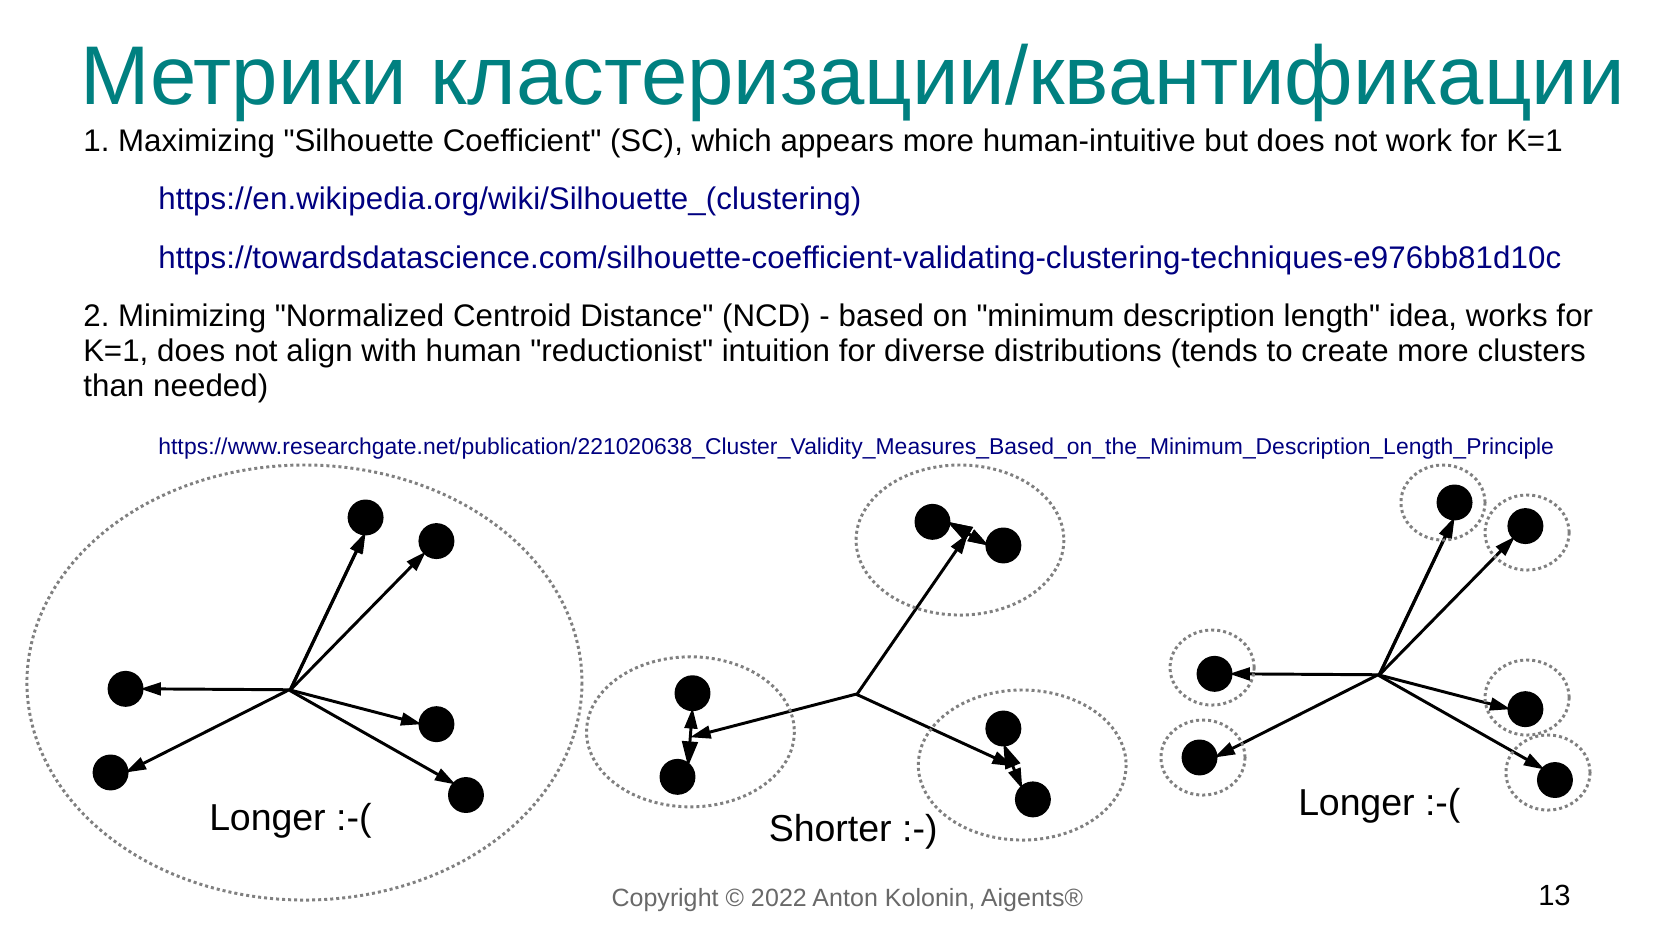

Метрики кластеризации/квантификации
1. Maximizing "Silhouette Coefficient" (SC), which appears more human-intuitive but does not work for K=1
	https://en.wikipedia.org/wiki/Silhouette_(clustering)
	https://towardsdatascience.com/silhouette-coefficient-validating-clustering-techniques-e976bb81d10c
2. Minimizing "Normalized Centroid Distance" (NCD) - based on "minimum description length" idea, works for K=1, does not align with human "reductionist" intuition for diverse distributions (tends to create more clusters than needed)
	https://www.researchgate.net/publication/221020638_Cluster_Validity_Measures_Based_on_the_Minimum_Description_Length_Principle
Longer :-(
Longer :-(
Shorter :-)
Copyright © 2022 Anton Kolonin, Aigents®
13